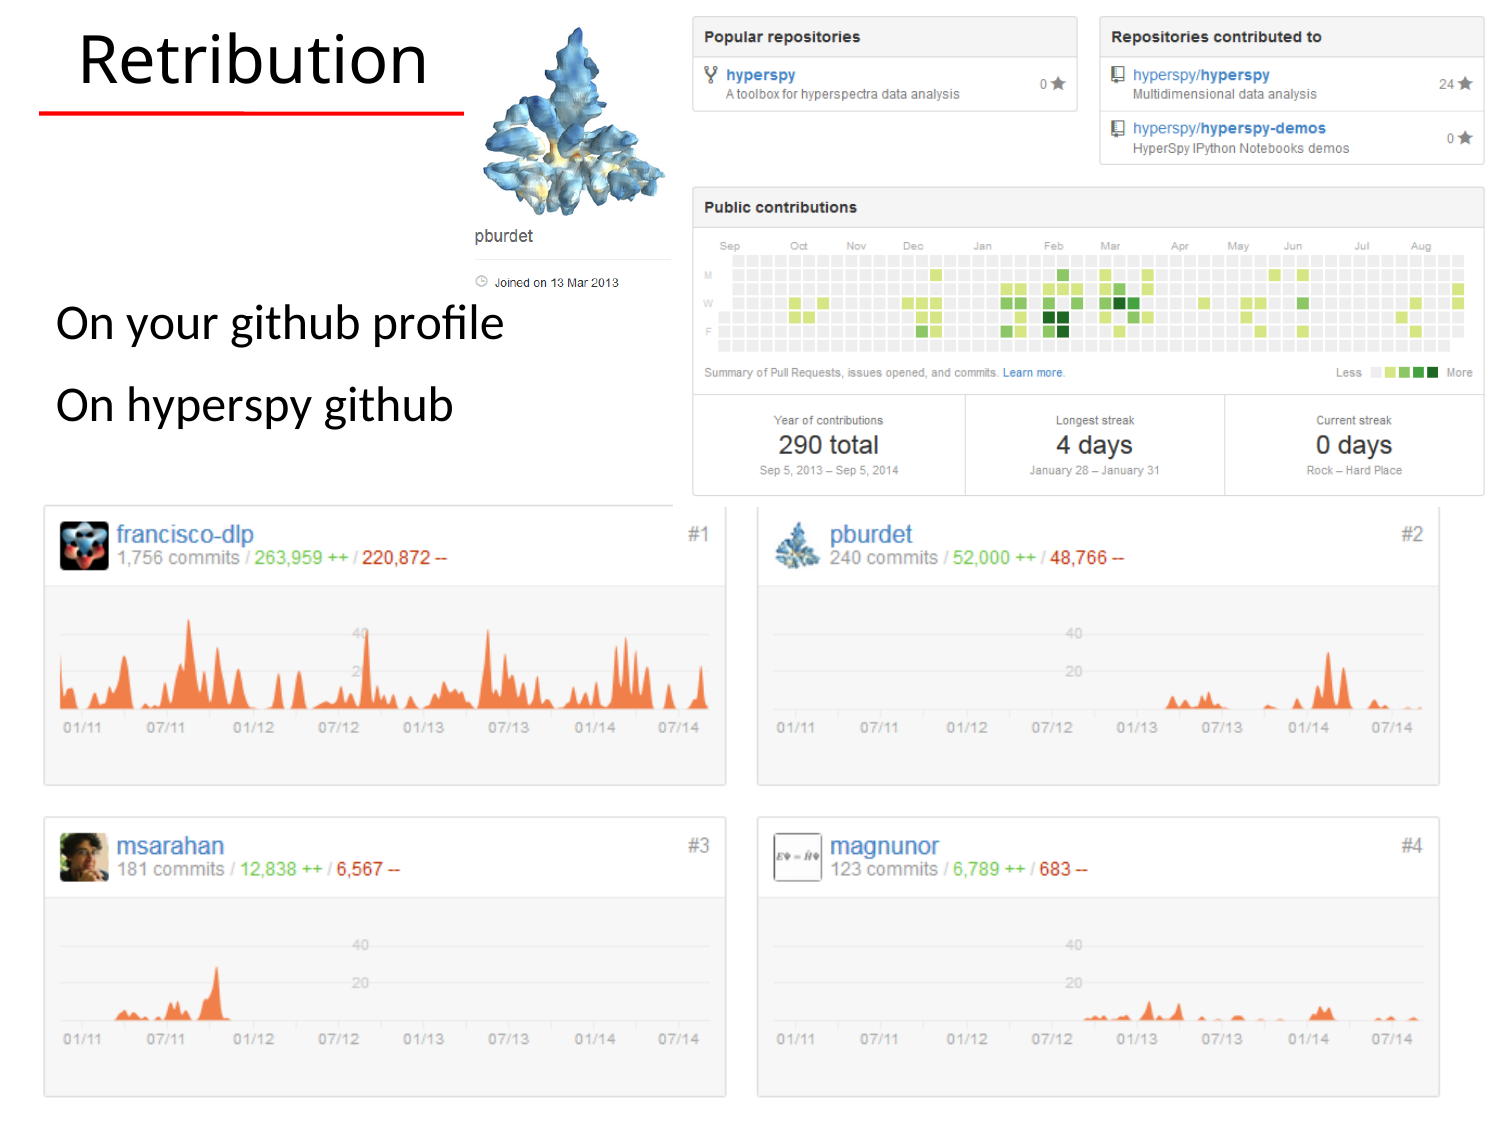

Retribution
On your github profile
On hyperspy github